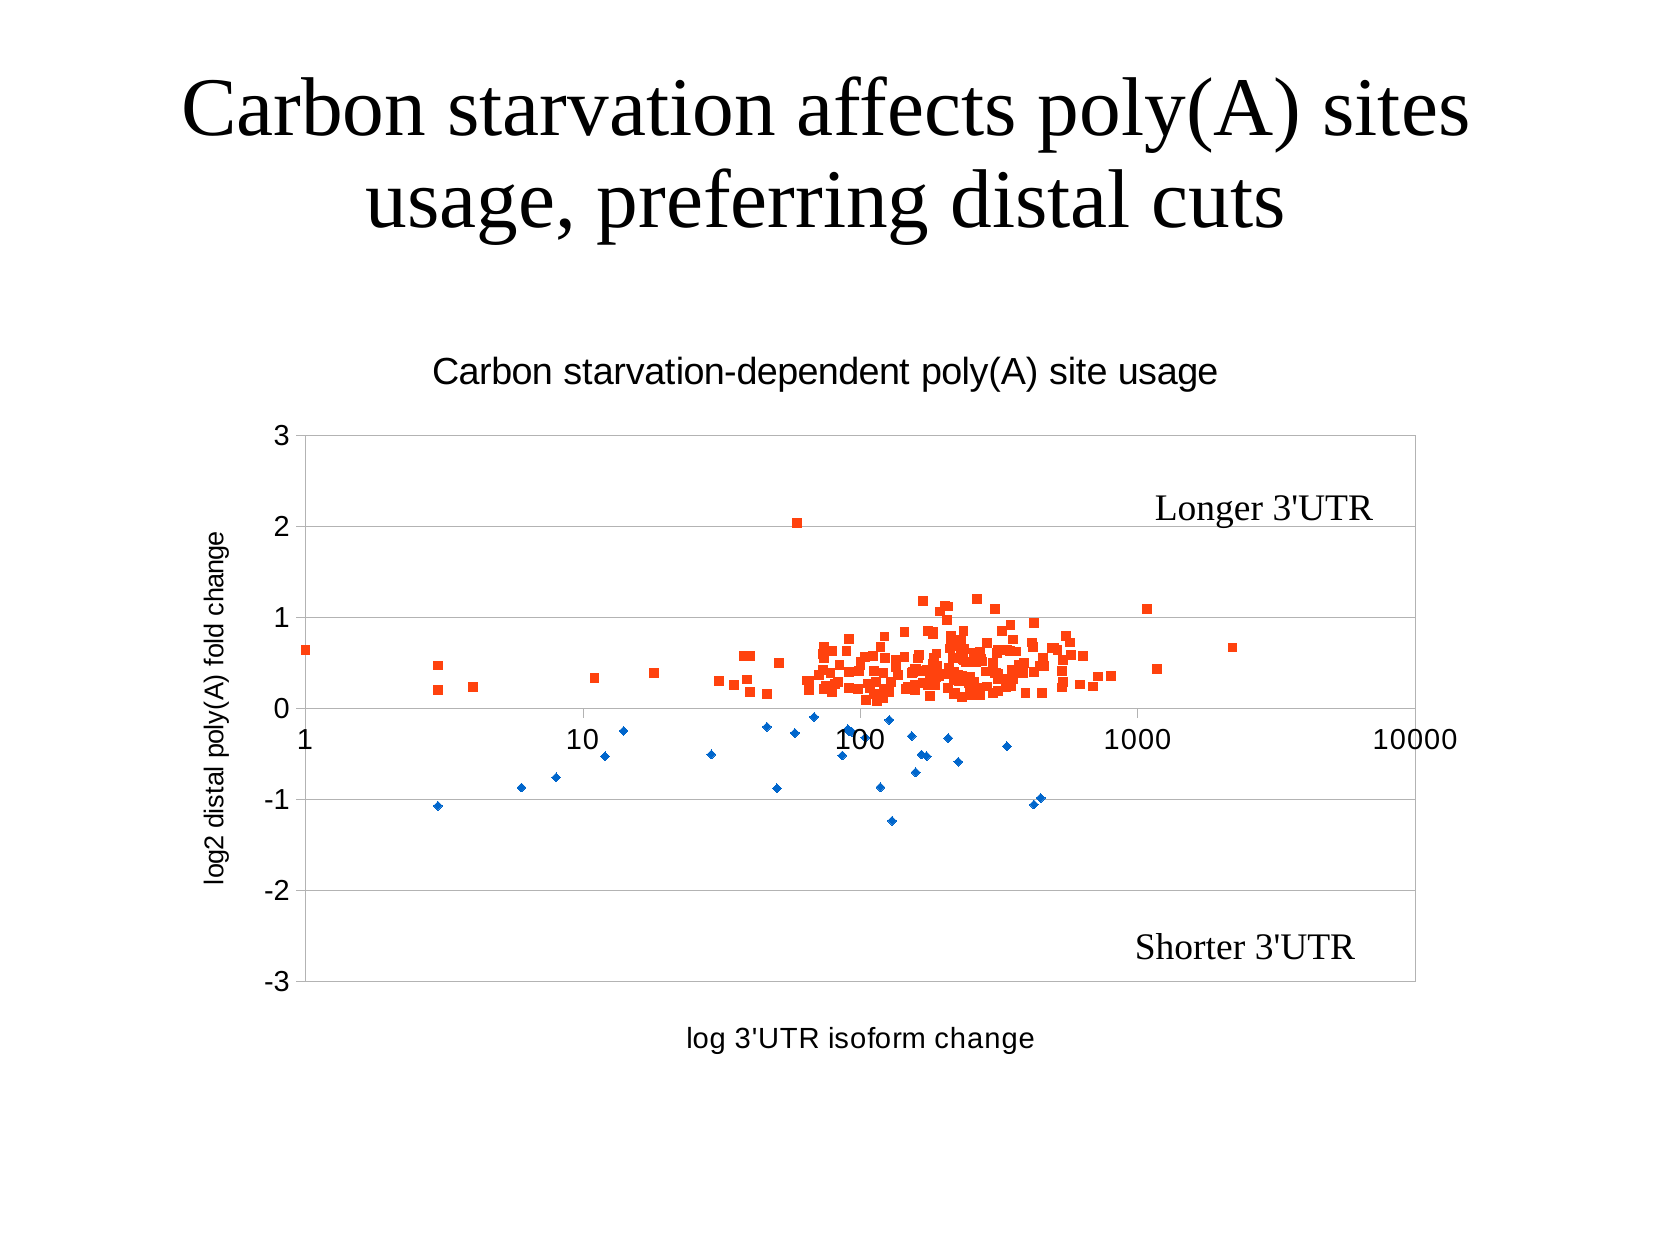

# Carbon starvation affects poly(A) sites usage, preferring distal cuts
### Chart: Carbon starvation-dependent poly(A) site usage
| Category | Column C | Column C |
|---|---|---|Longer 3'UTR
Shorter 3'UTR